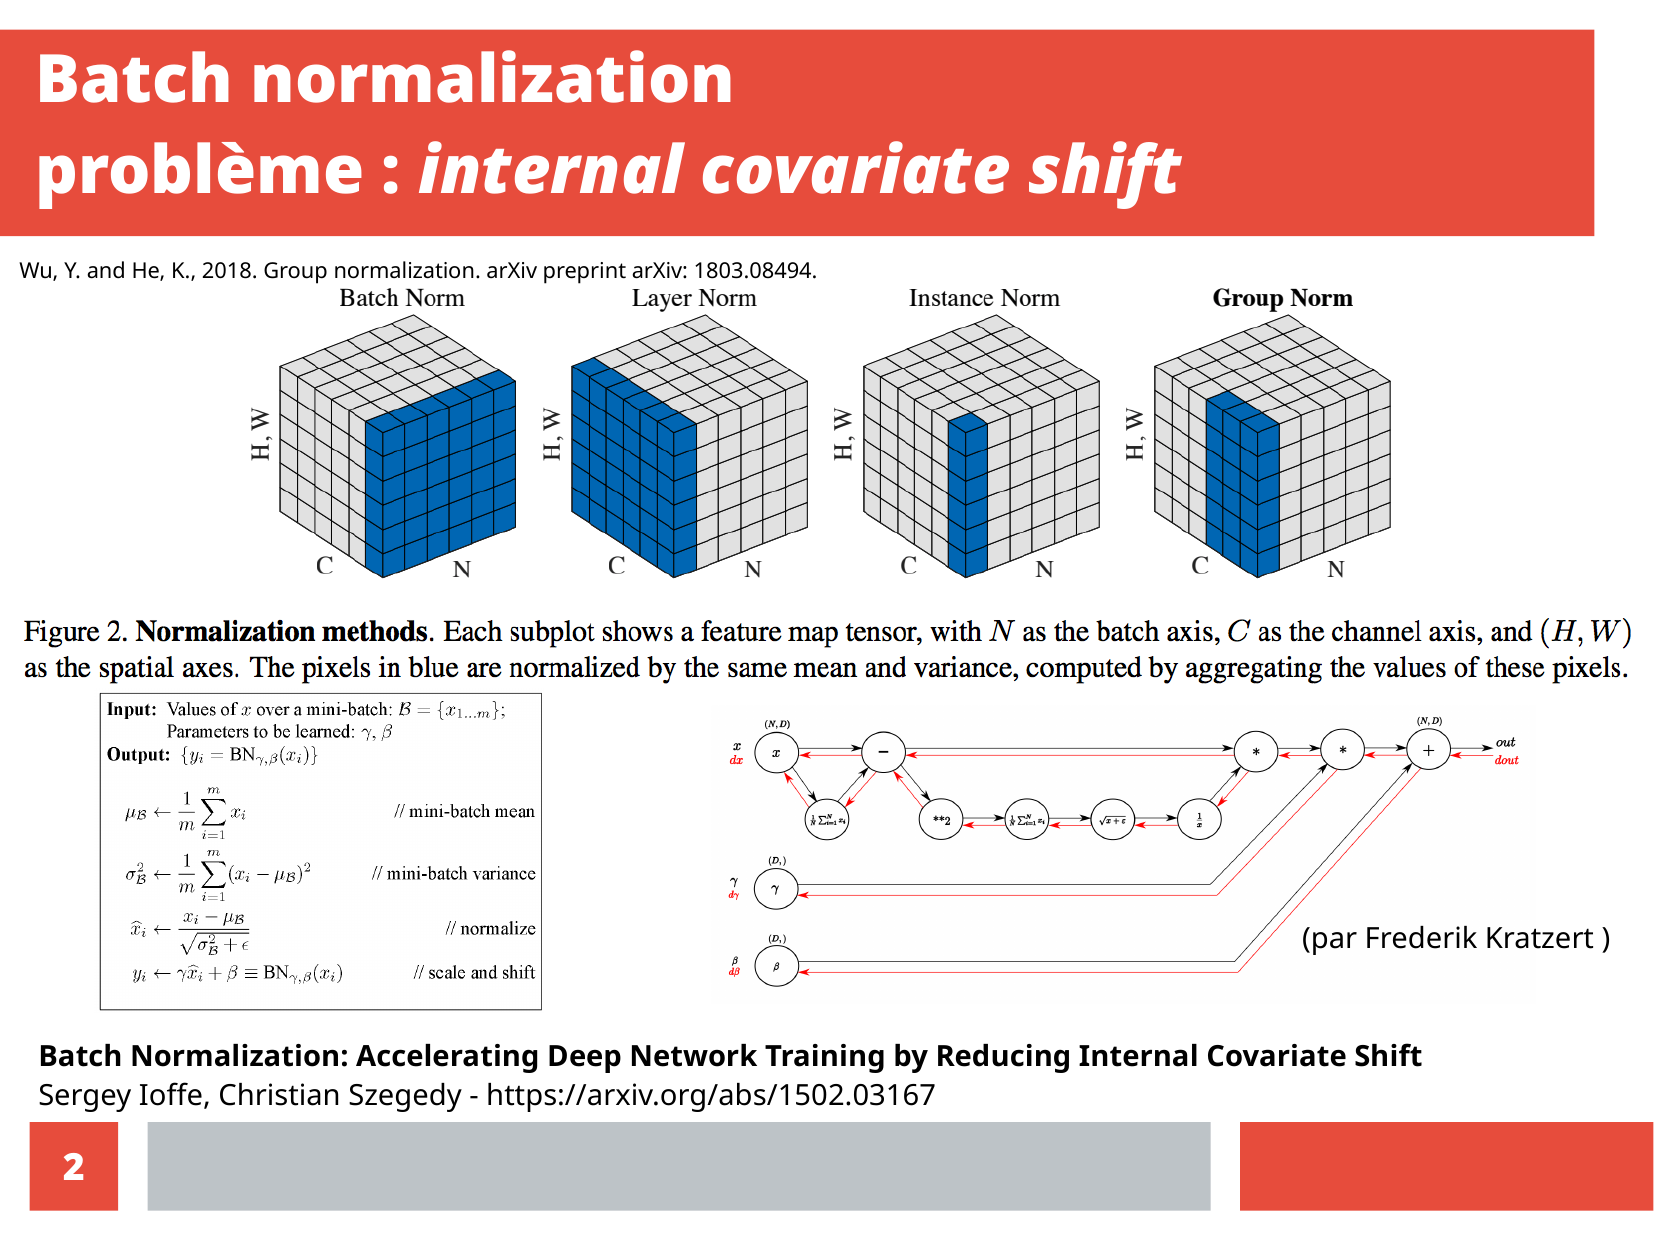

# Batch normalization problème : internal covariate shift
Wu, Y. and He, K., 2018. Group normalization. arXiv preprint arXiv: 1803.08494.
(par Frederik Kratzert )
Batch Normalization: Accelerating Deep Network Training by Reducing Internal Covariate Shift
Sergey Ioffe, Christian Szegedy - https://arxiv.org/abs/1502.03167
2